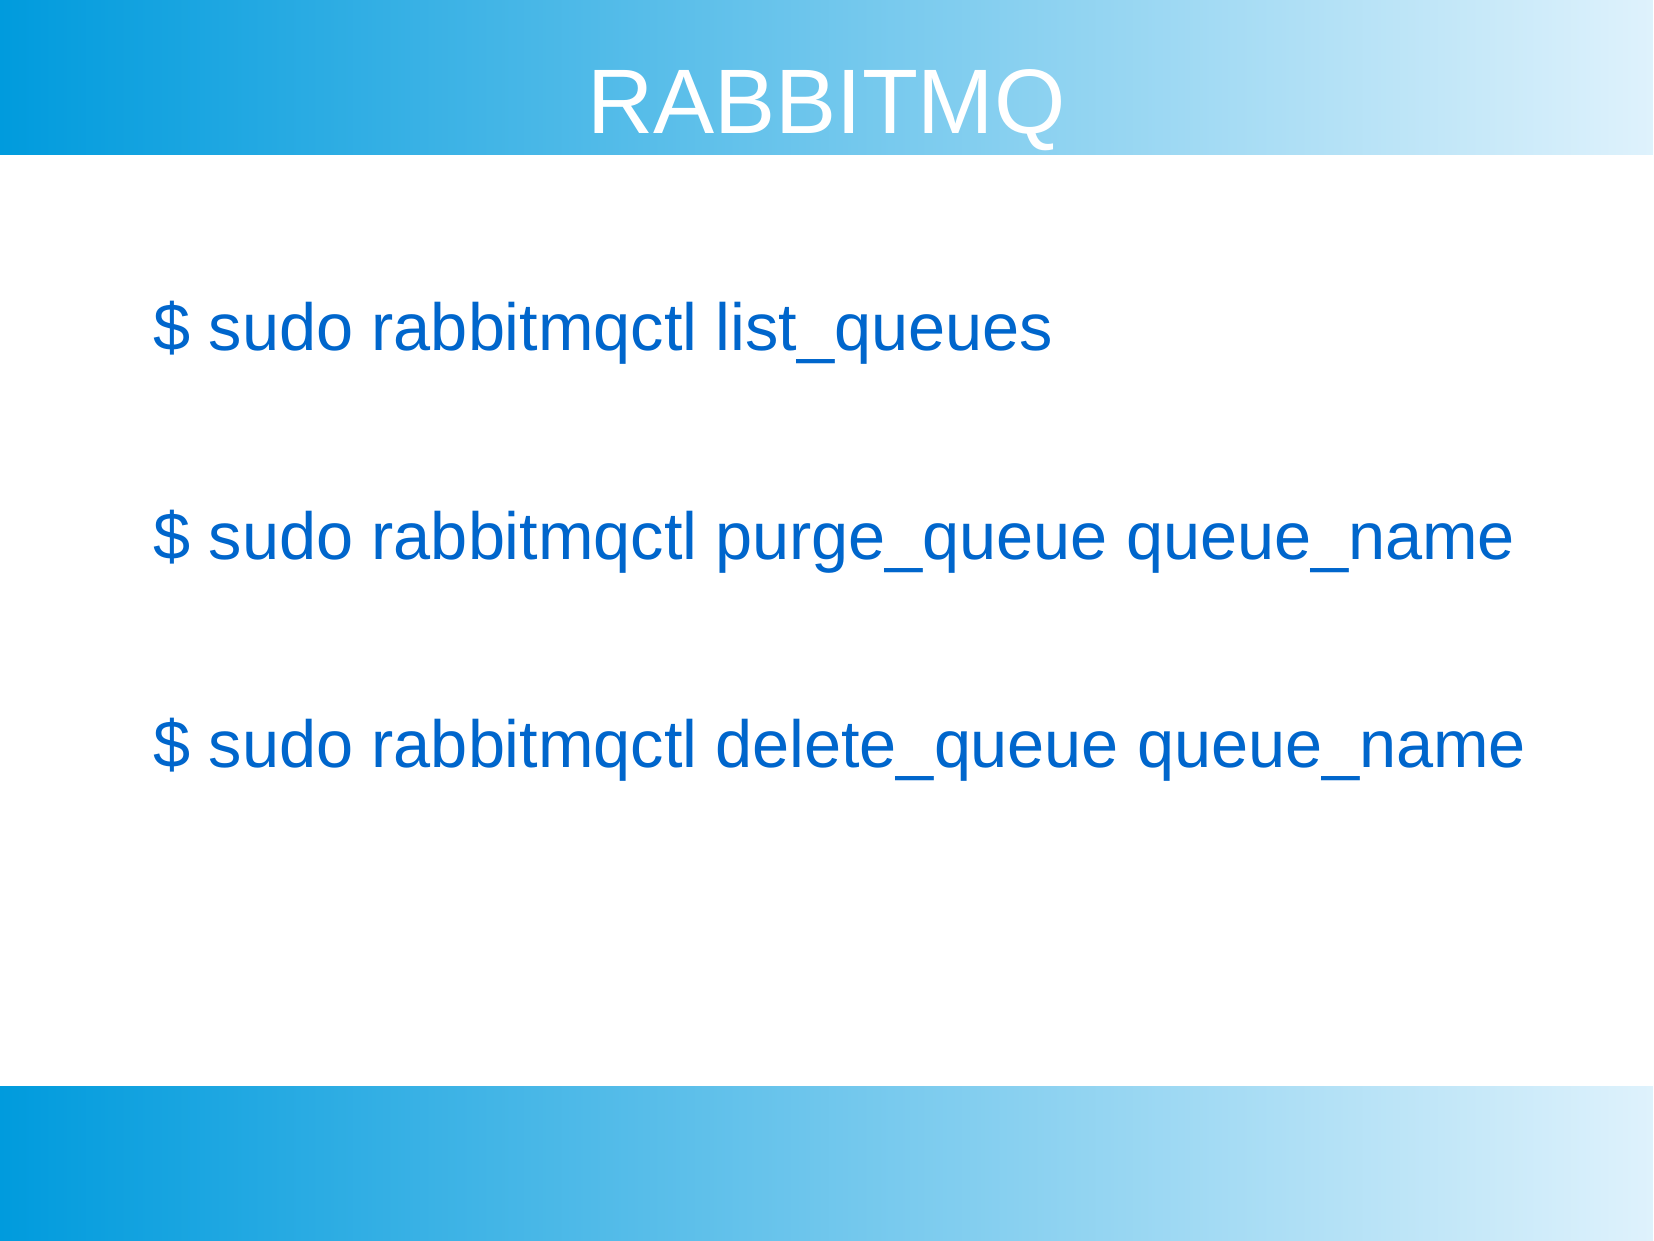

# RABBITMQ
$ sudo rabbitmqctl list_queues
$ sudo rabbitmqctl purge_queue queue_name
$ sudo rabbitmqctl delete_queue queue_name